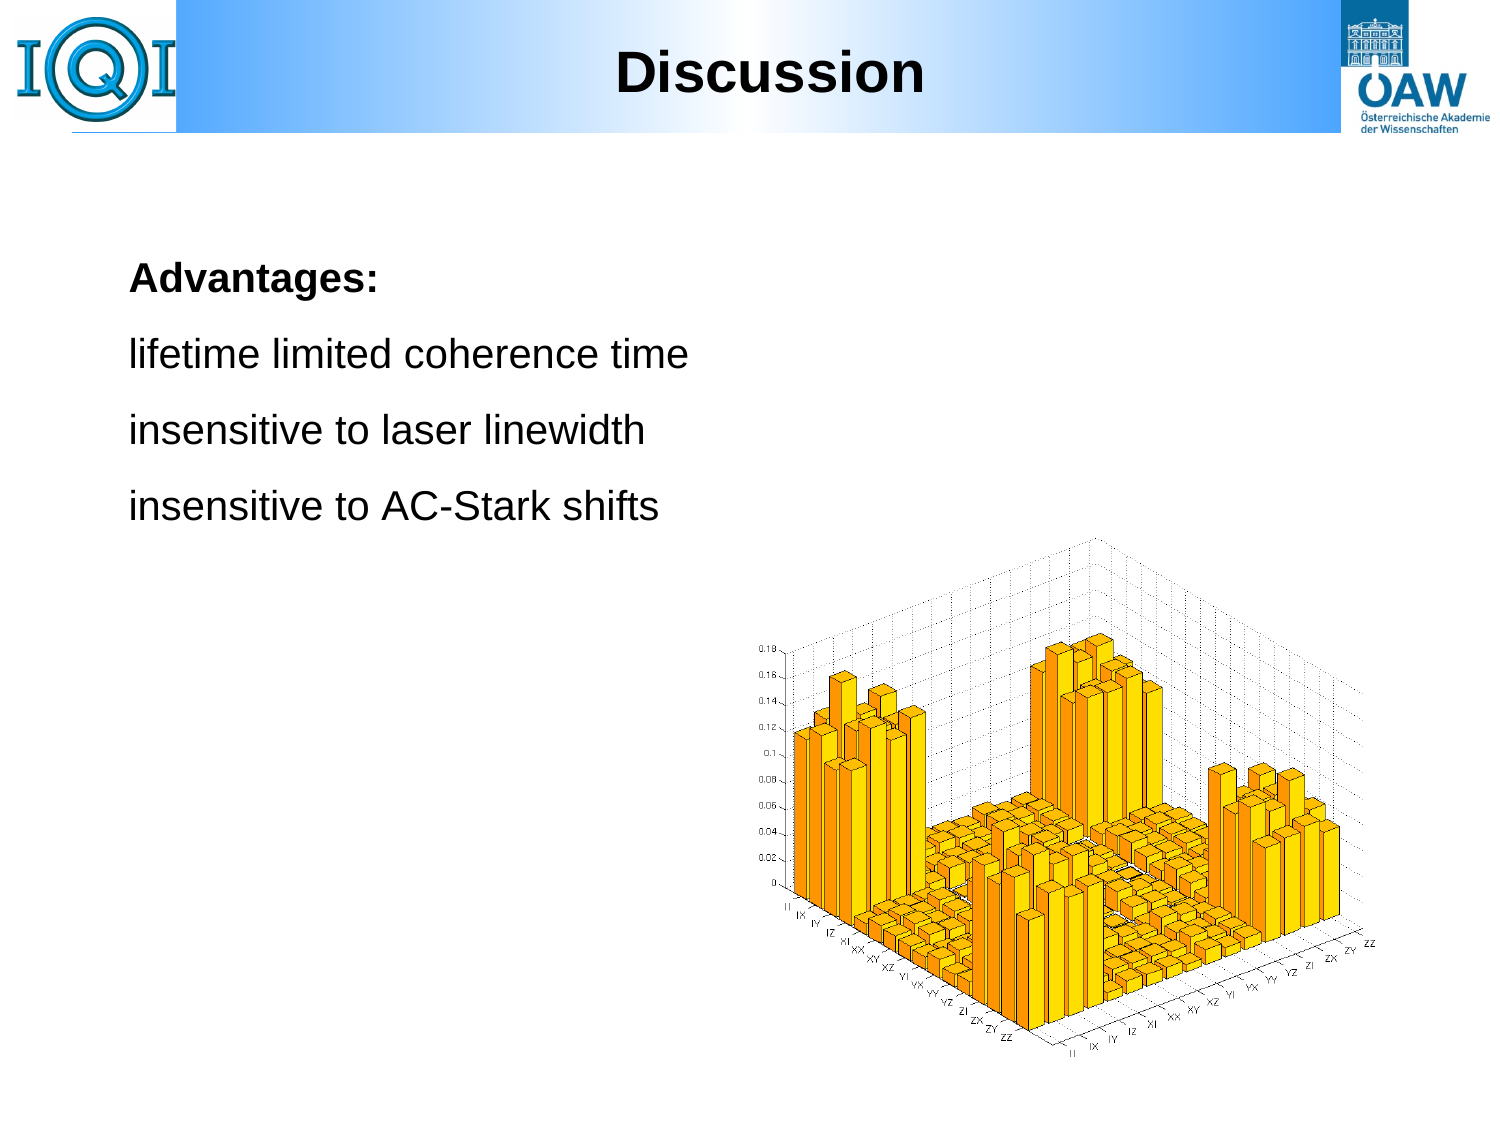

Discussion
Advantages:
lifetime limited coherence time
insensitive to laser linewidth
insensitive to AC-Stark shifts